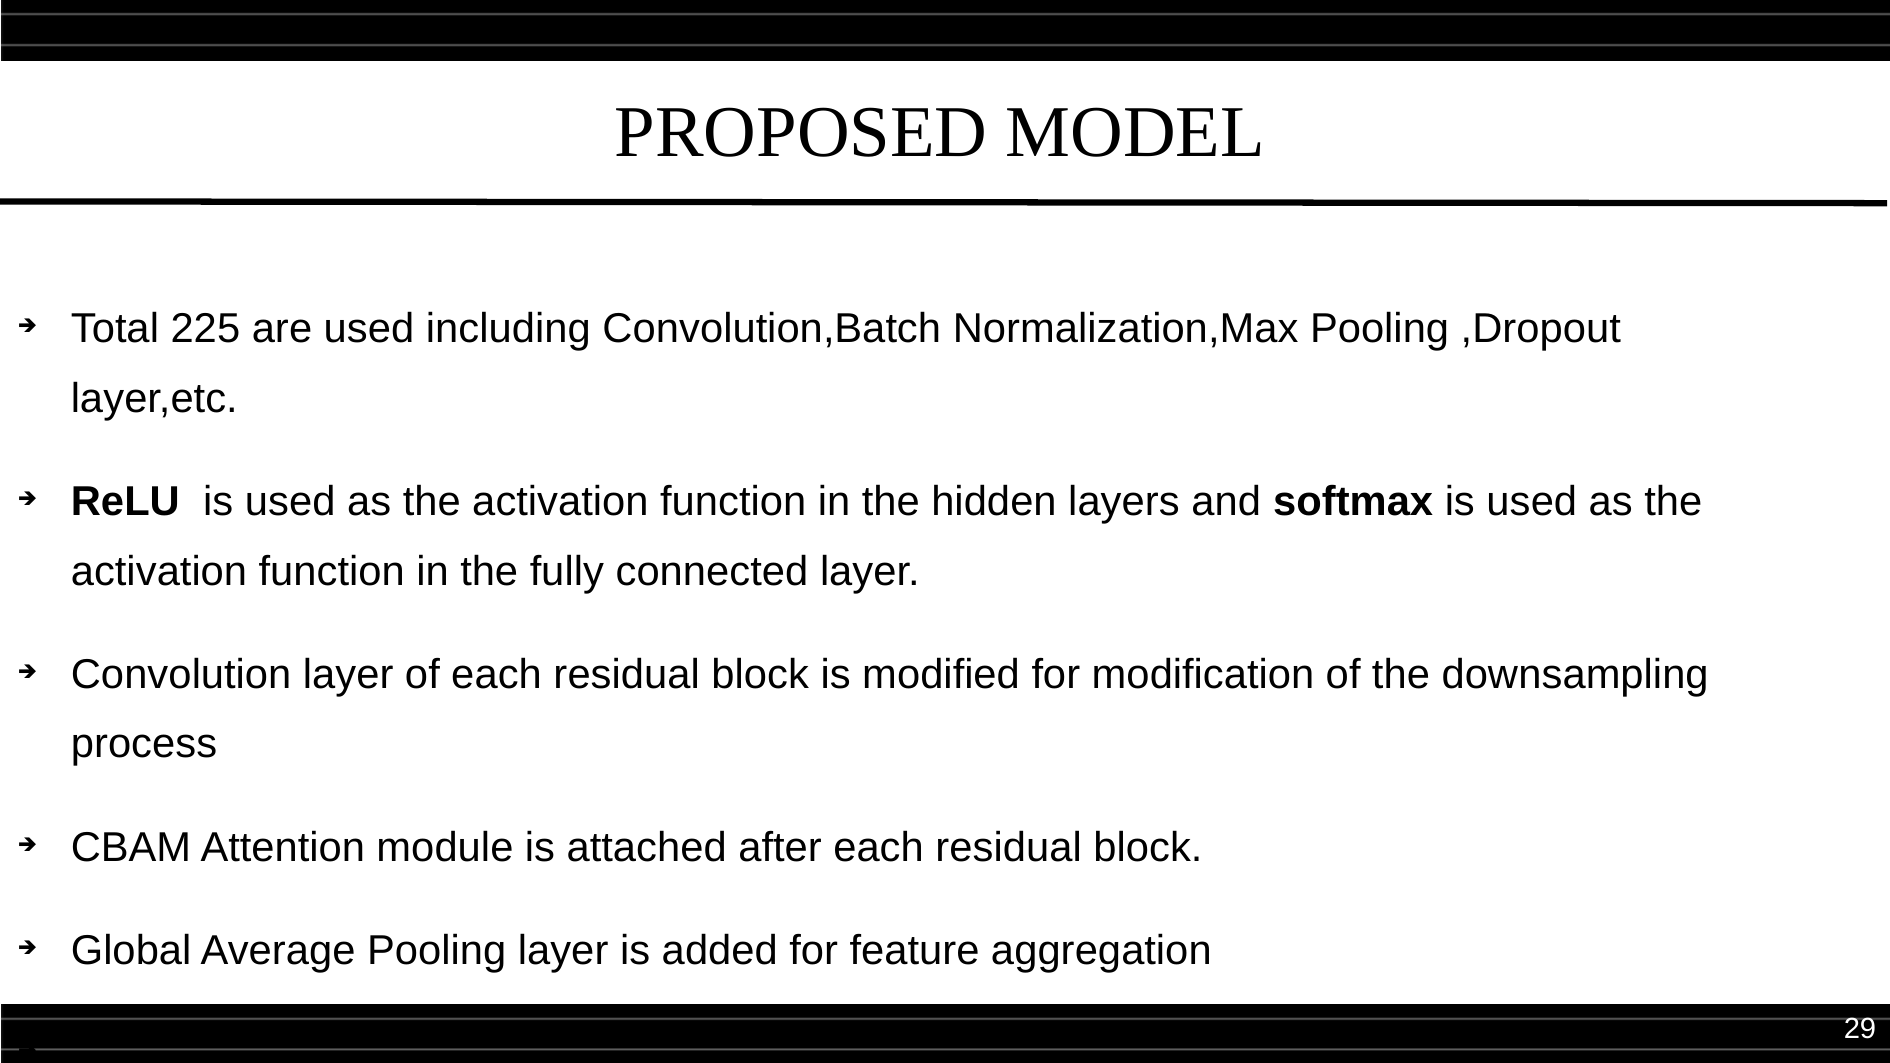

# PROPOSED MODEL
Total 225 are used including Convolution,Batch Normalization,Max Pooling ,Dropout layer,etc.
ReLU is used as the activation function in the hidden layers and softmax is used as the activation function in the fully connected layer.
Convolution layer of each residual block is modified for modification of the downsampling process
CBAM Attention module is attached after each residual block.
Global Average Pooling layer is added for feature aggregation